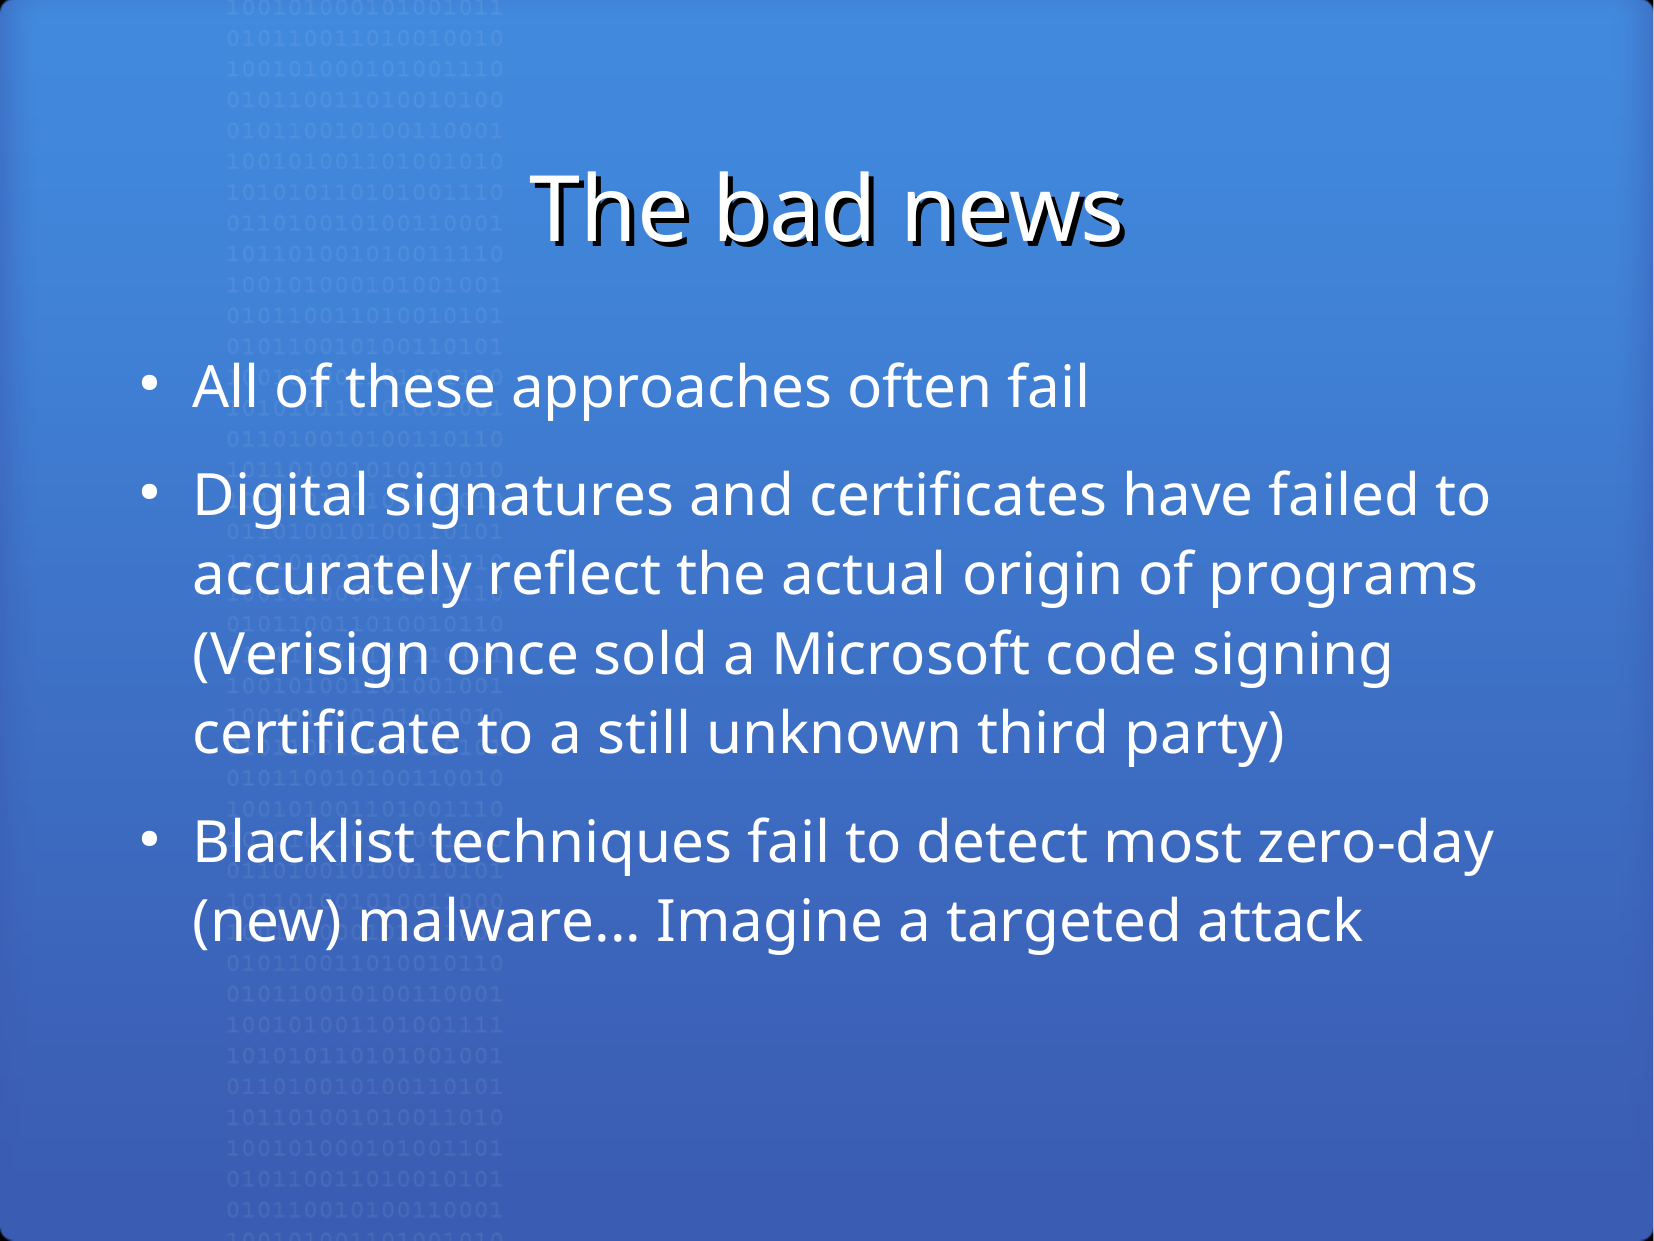

# The bad news
All of these approaches often fail
Digital signatures and certificates have failed to accurately reflect the actual origin of programs (Verisign once sold a Microsoft code signing certificate to a still unknown third party)
Blacklist techniques fail to detect most zero-day (new) malware... Imagine a targeted attack